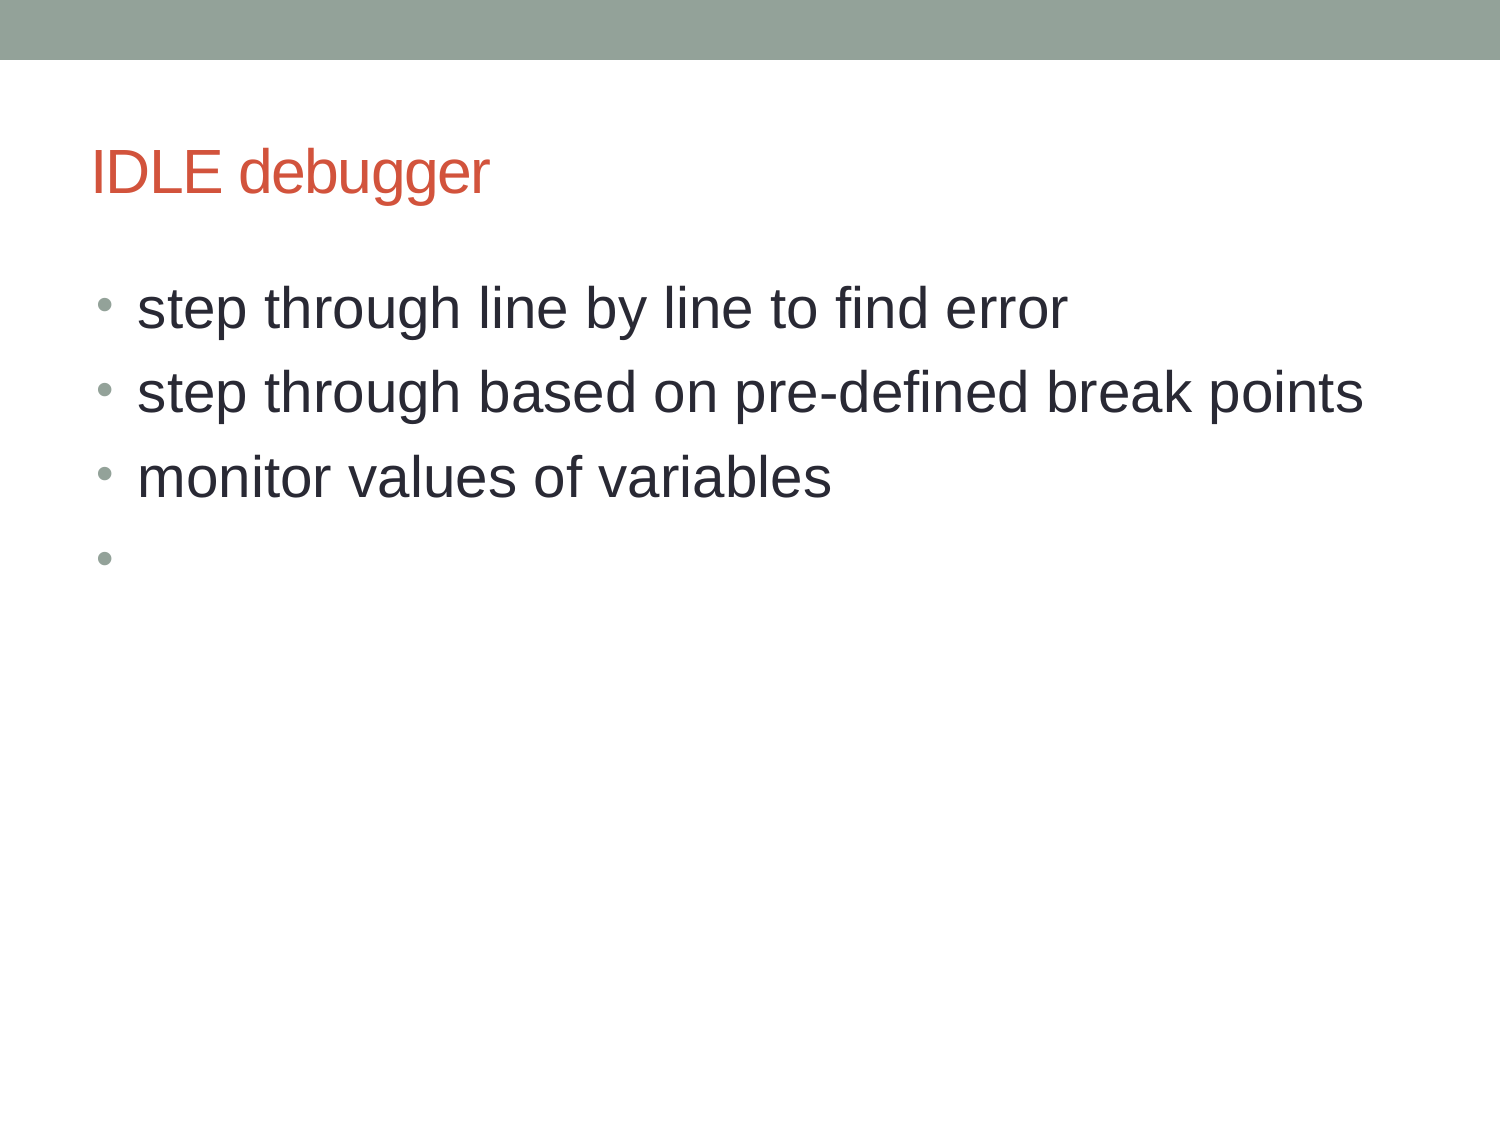

# IDLE debugger
step through line by line to find error
step through based on pre-defined break points
monitor values of variables